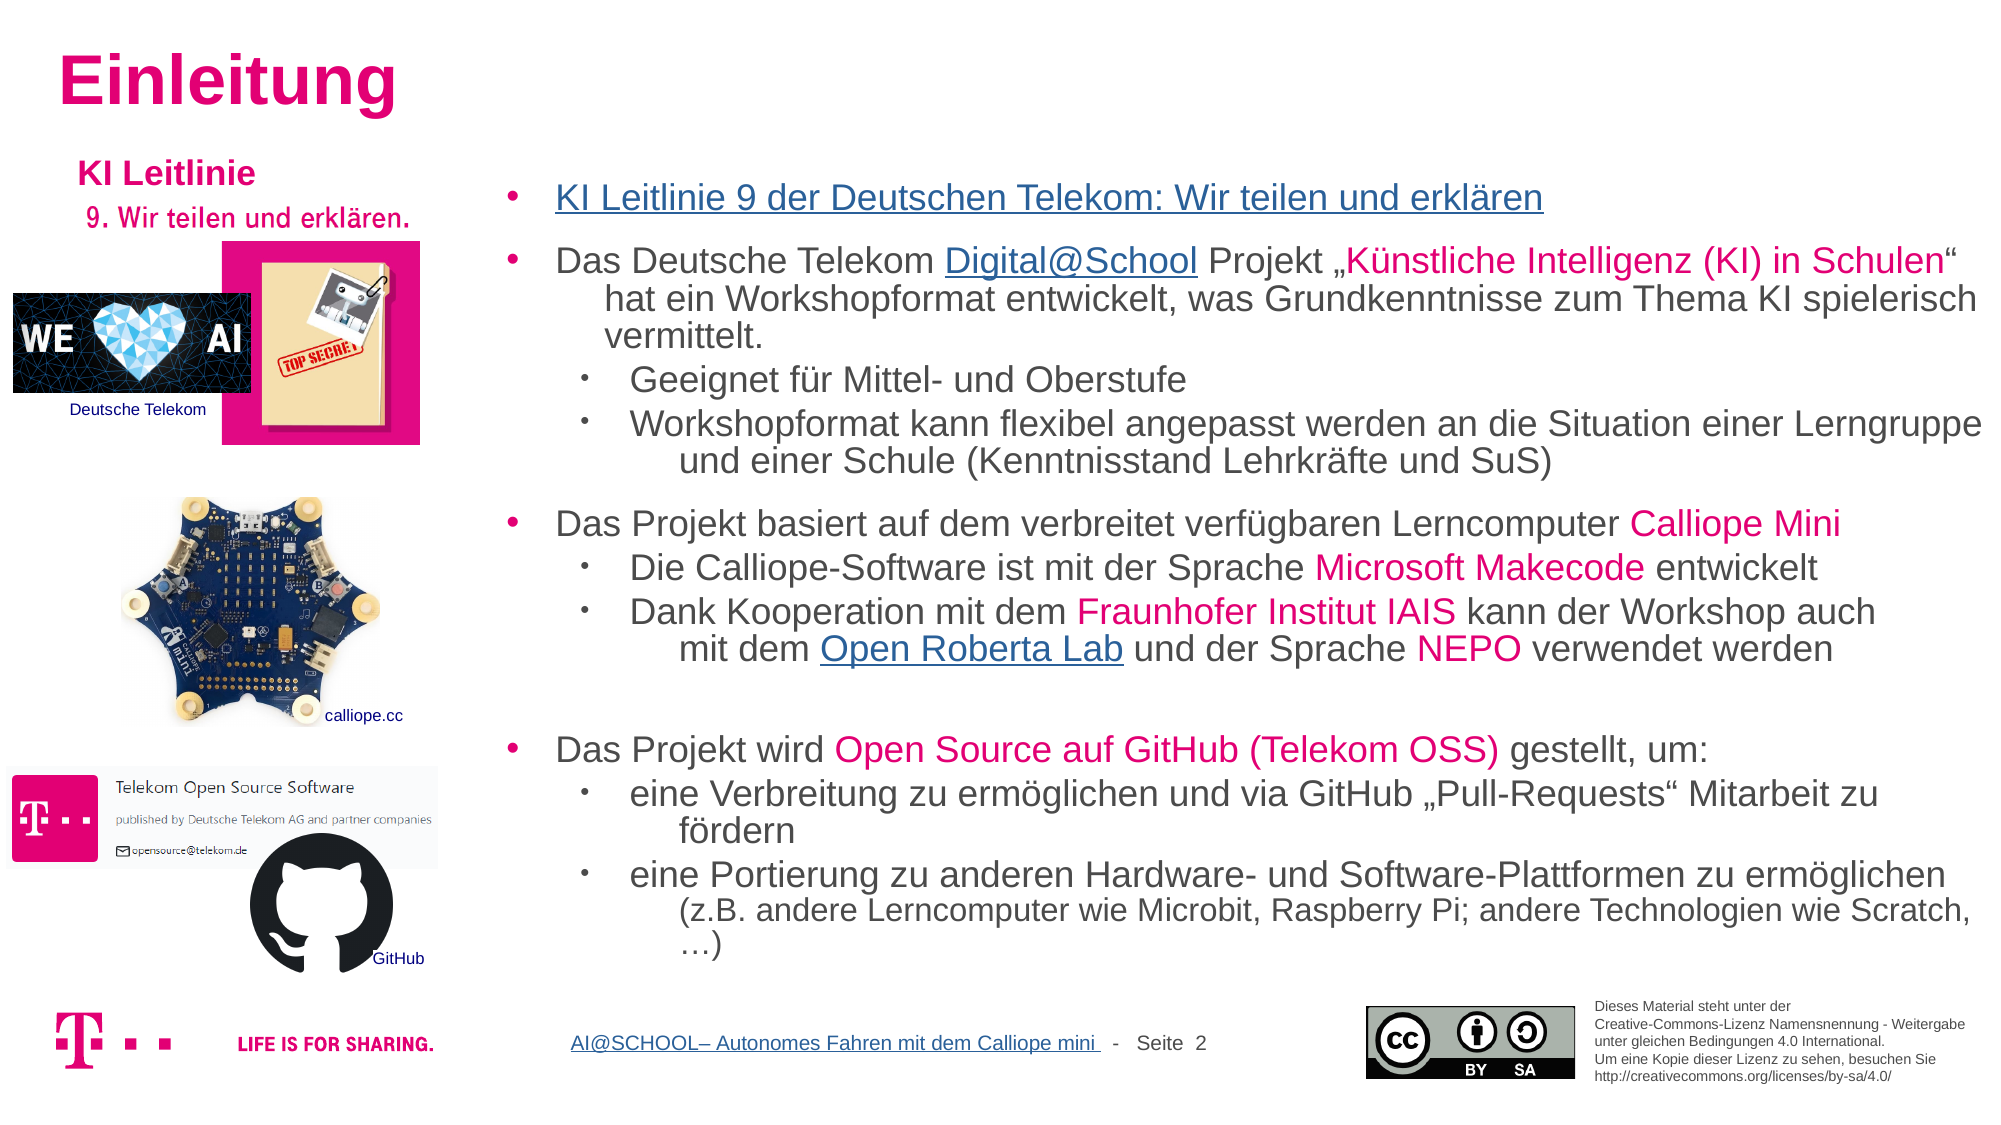

# Einleitung
KI Leitlinie
KI Leitlinie 9 der Deutschen Telekom: Wir teilen und erklären
Das Deutsche Telekom Digital@School Projekt „Künstliche Intelligenz (KI) in Schulen“ hat ein Workshopformat entwickelt, was Grundkenntnisse zum Thema KI spielerisch vermittelt.
Geeignet für Mittel- und Oberstufe
Workshopformat kann flexibel angepasst werden an die Situation einer Lerngruppe und einer Schule (Kenntnisstand Lehrkräfte und SuS)
Das Projekt basiert auf dem verbreitet verfügbaren Lerncomputer Calliope Mini
Die Calliope-Software ist mit der Sprache Microsoft Makecode entwickelt
Dank Kooperation mit dem Fraunhofer Institut IAIS kann der Workshop auch
mit dem Open Roberta Lab und der Sprache NEPO verwendet werden
Das Projekt wird Open Source auf GitHub (Telekom OSS) gestellt, um:
eine Verbreitung zu ermöglichen und via GitHub „Pull-Requests“ Mitarbeit zu fördern
eine Portierung zu anderen Hardware- und Software-Plattformen zu ermöglichen
(z.B. andere Lerncomputer wie Microbit, Raspberry Pi; andere Technologien wie Scratch, …)
Deutsche Telekom
calliope.cc
GitHub